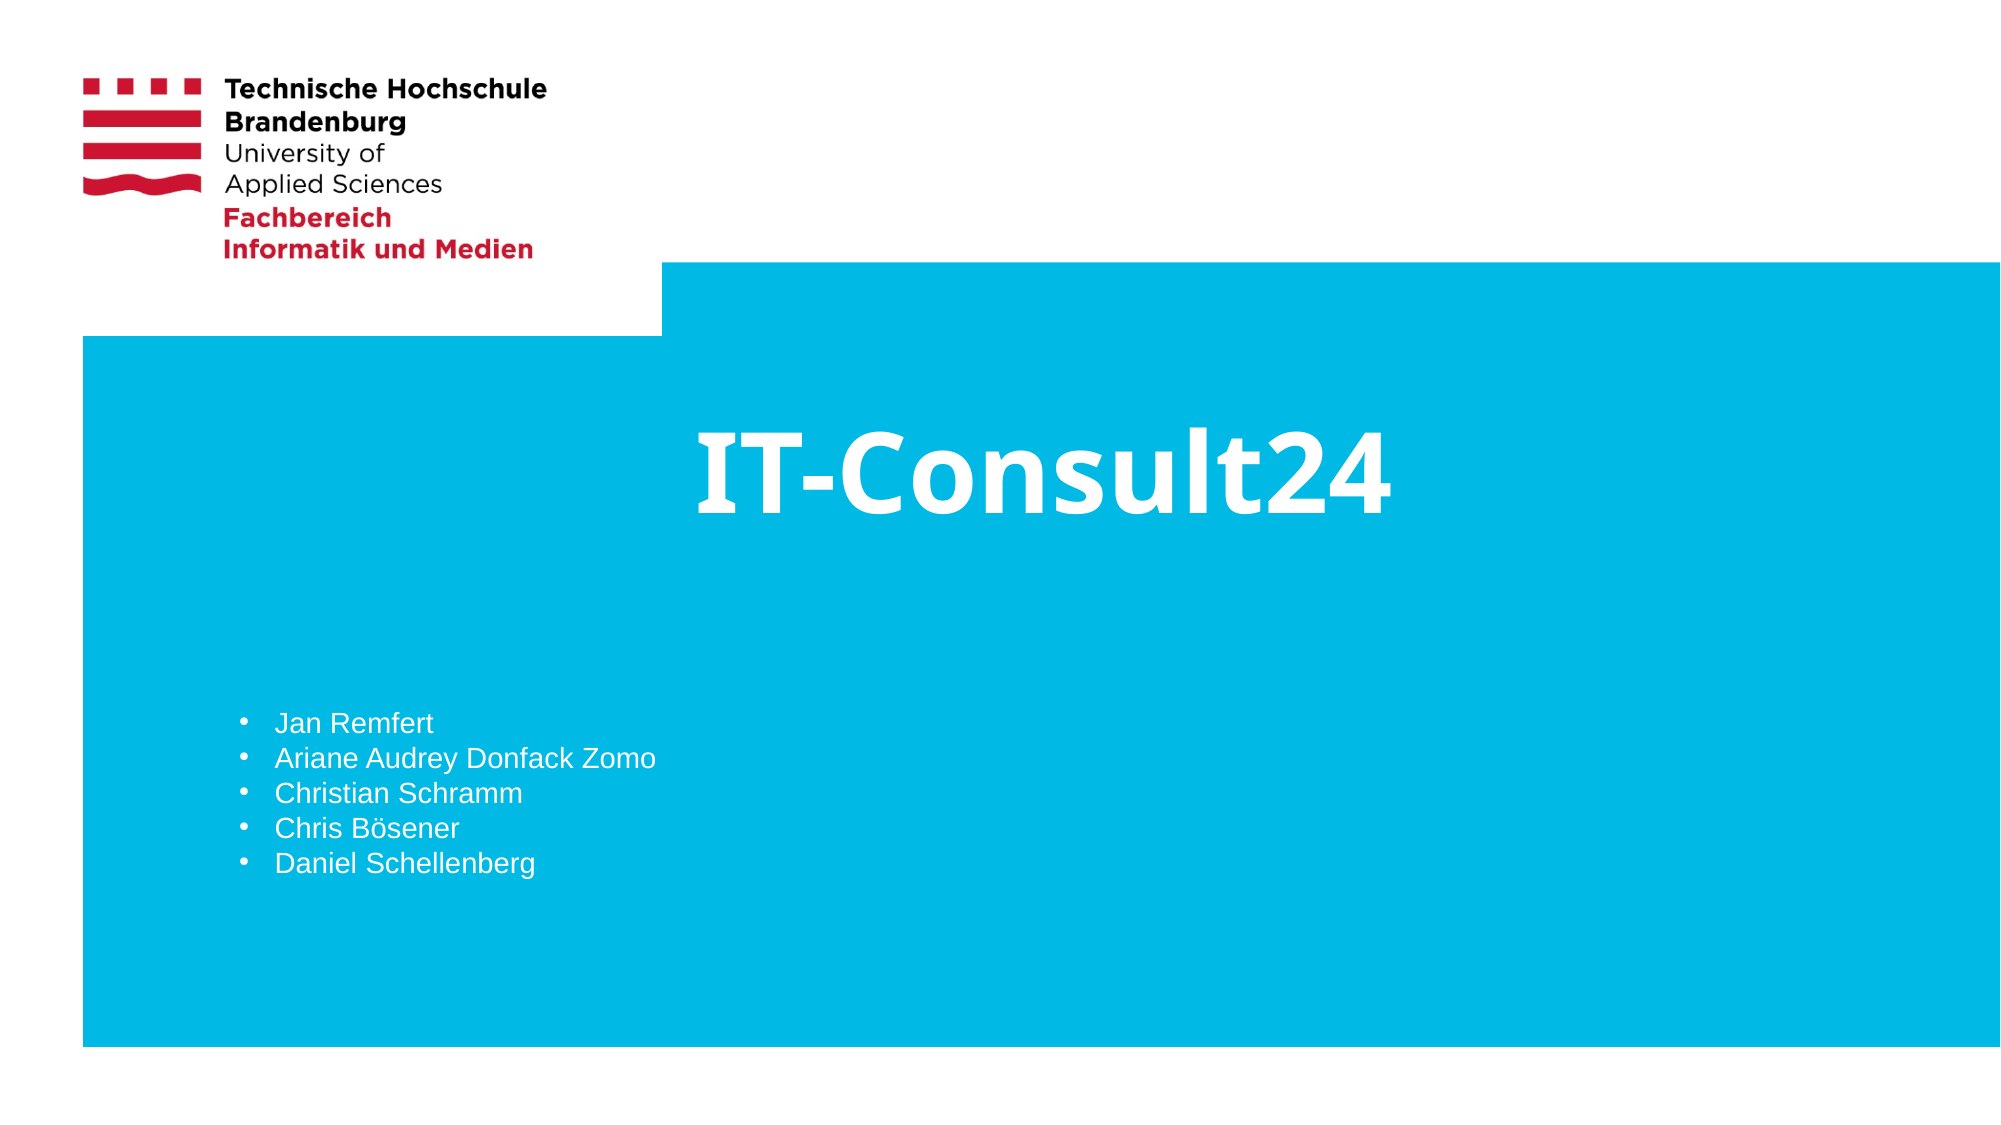

IT-Consult24
# Jan Remfert
Ariane Audrey Donfack Zomo
Christian Schramm
Chris Bösener
Daniel Schellenberg